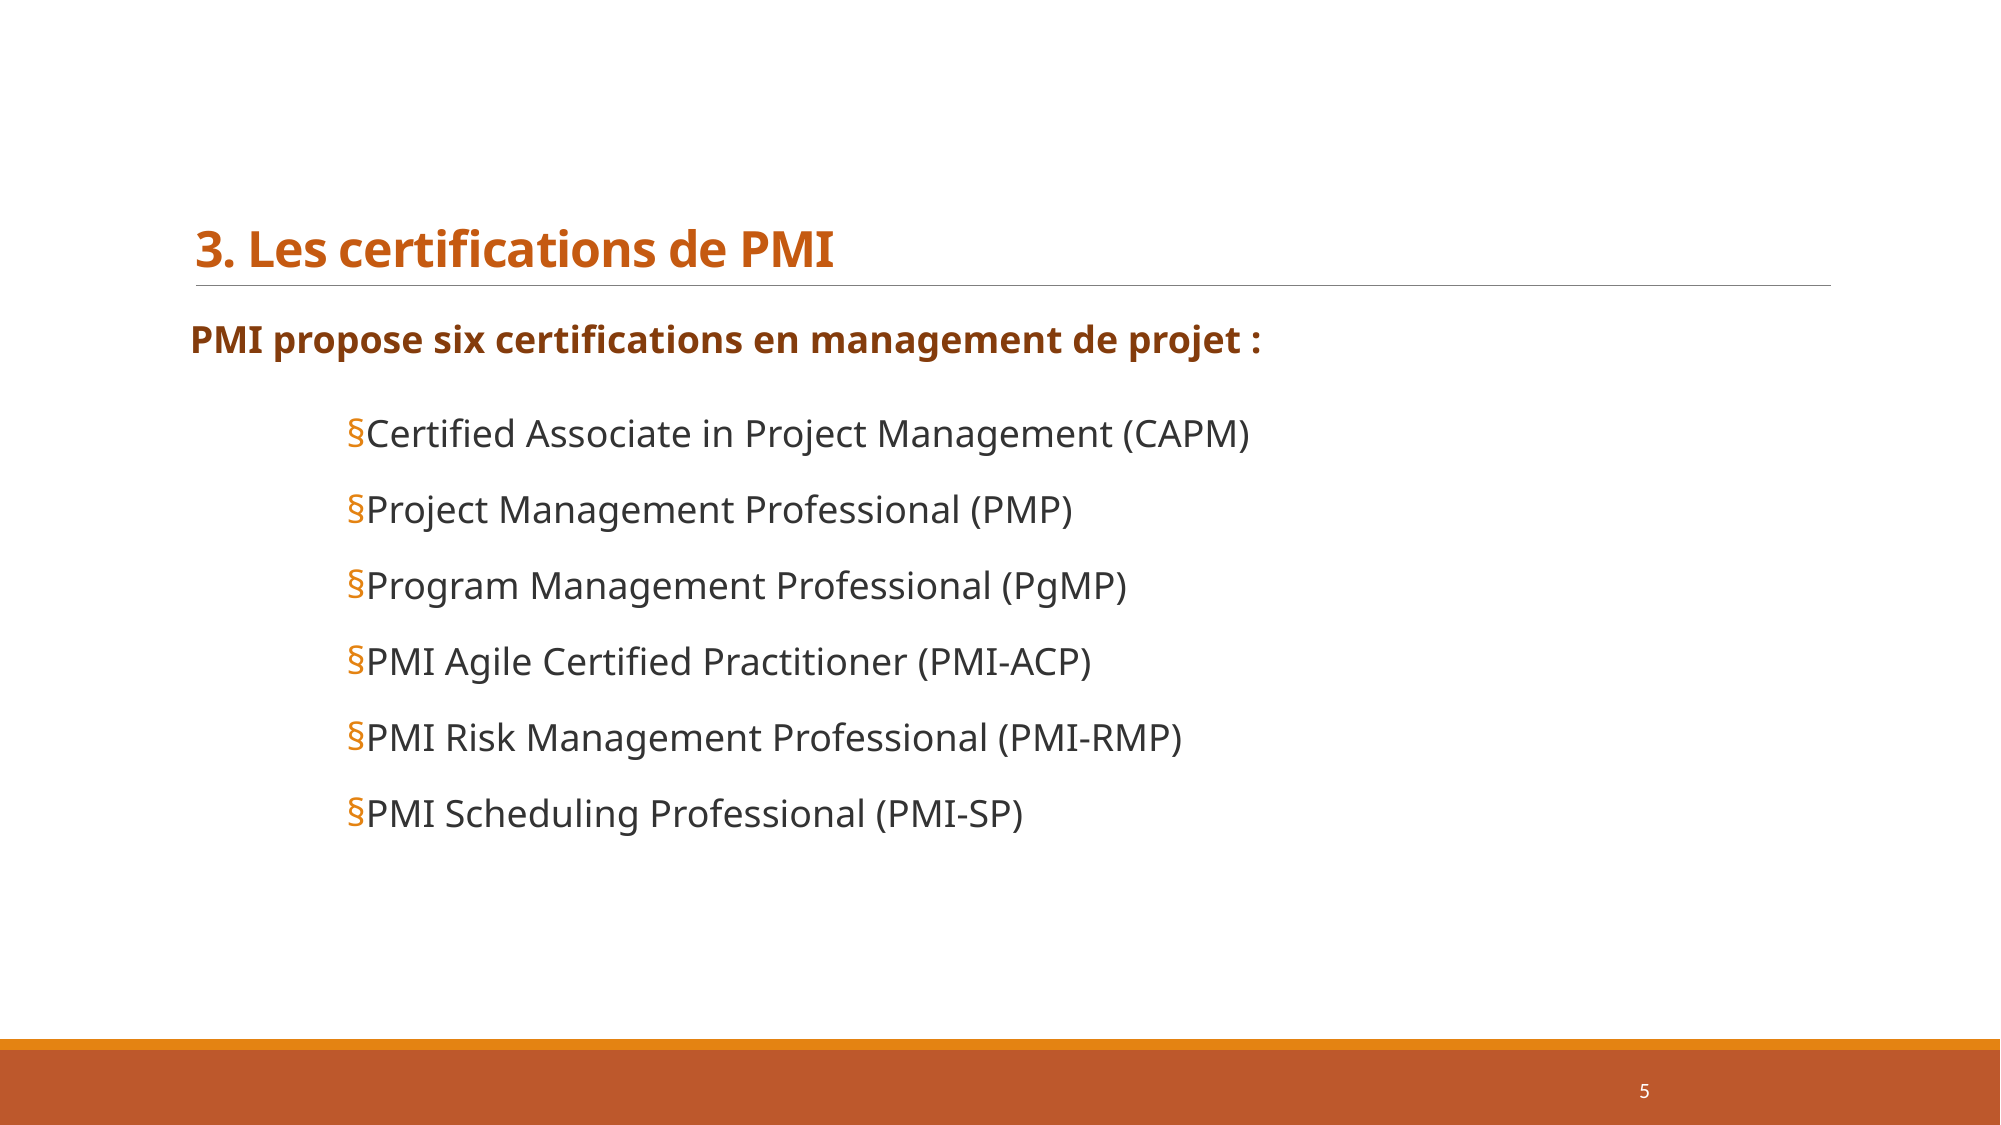

# 3. Les certifications de PMI
 PMI propose six certifications en management de projet :
Certified Associate in Project Management (CAPM)
Project Management Professional (PMP)
Program Management Professional (PgMP)
PMI Agile Certified Practitioner (PMI-ACP)
PMI Risk Management Professional (PMI-RMP)
PMI Scheduling Professional (PMI-SP)